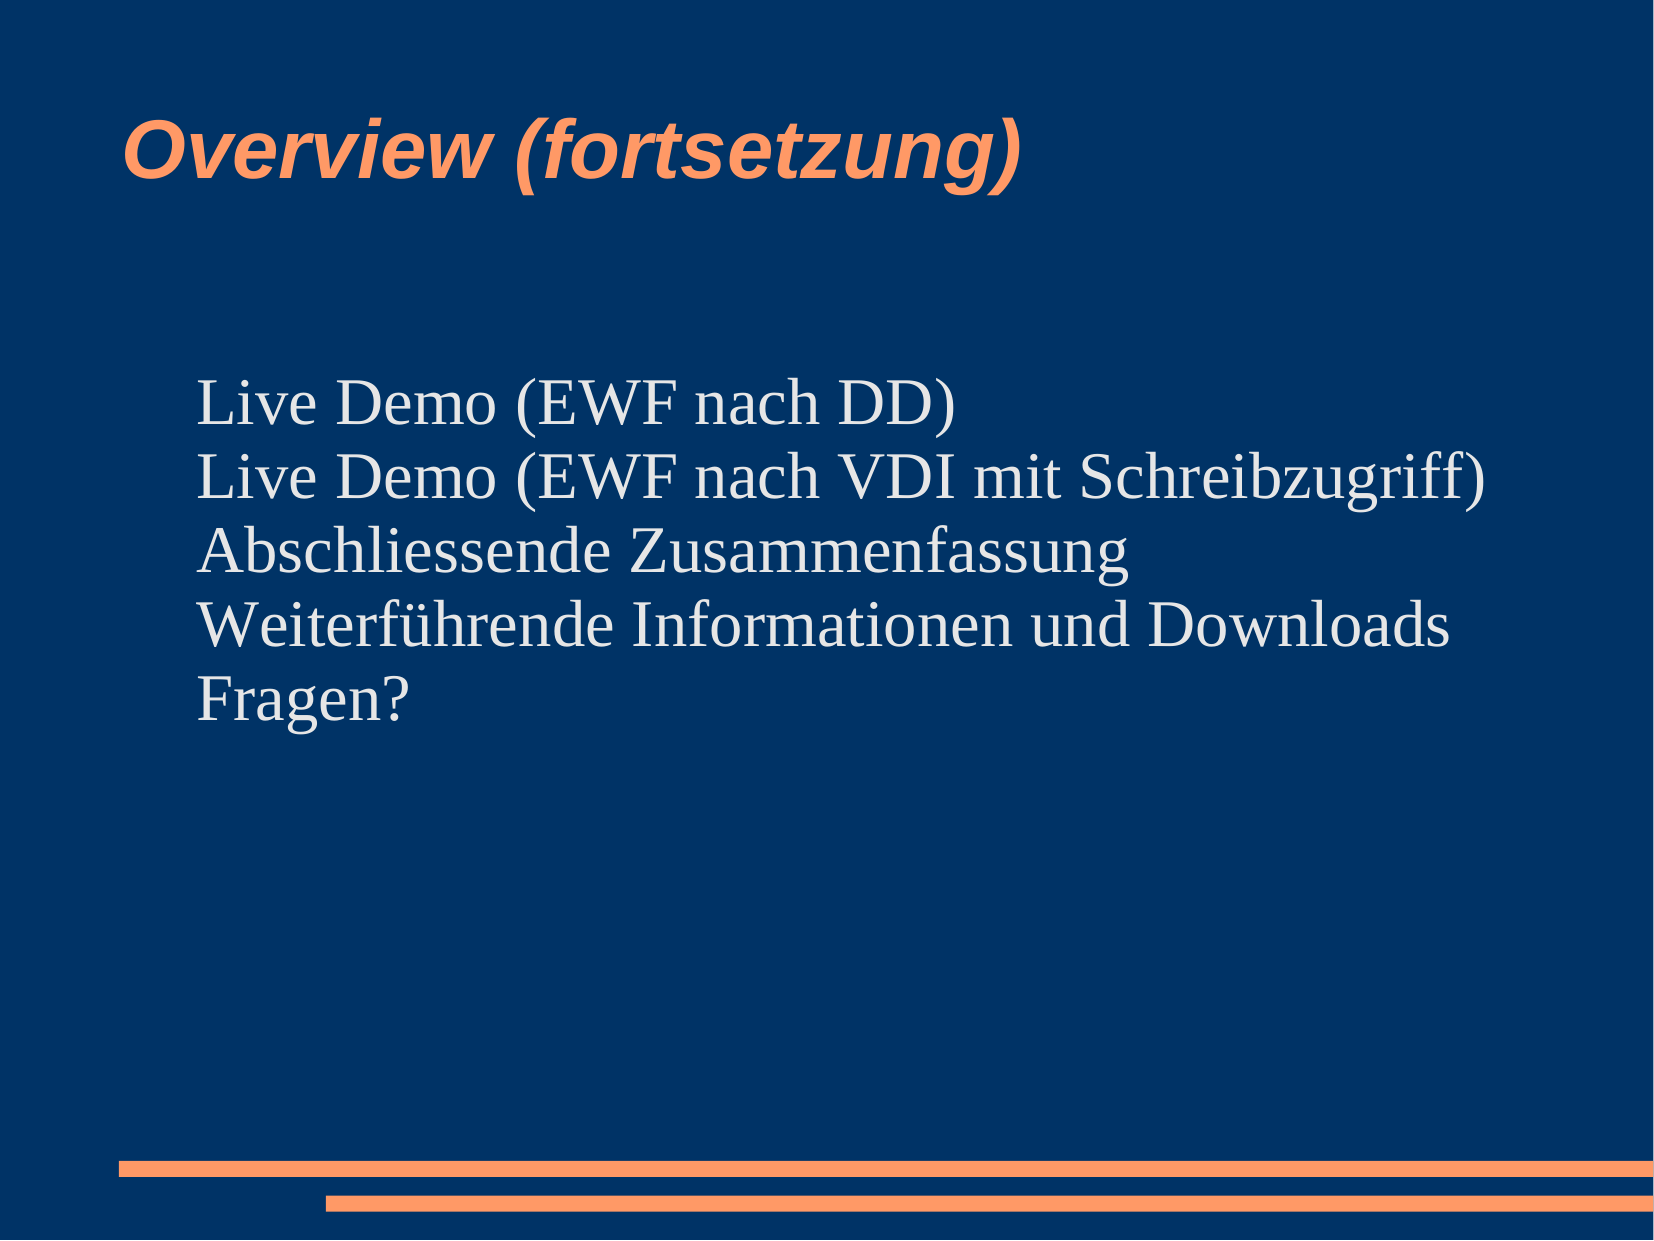

# Overview (fortsetzung)
Live Demo (EWF nach DD)
Live Demo (EWF nach VDI mit Schreibzugriff)
Abschliessende Zusammenfassung
Weiterführende Informationen und Downloads
Fragen?